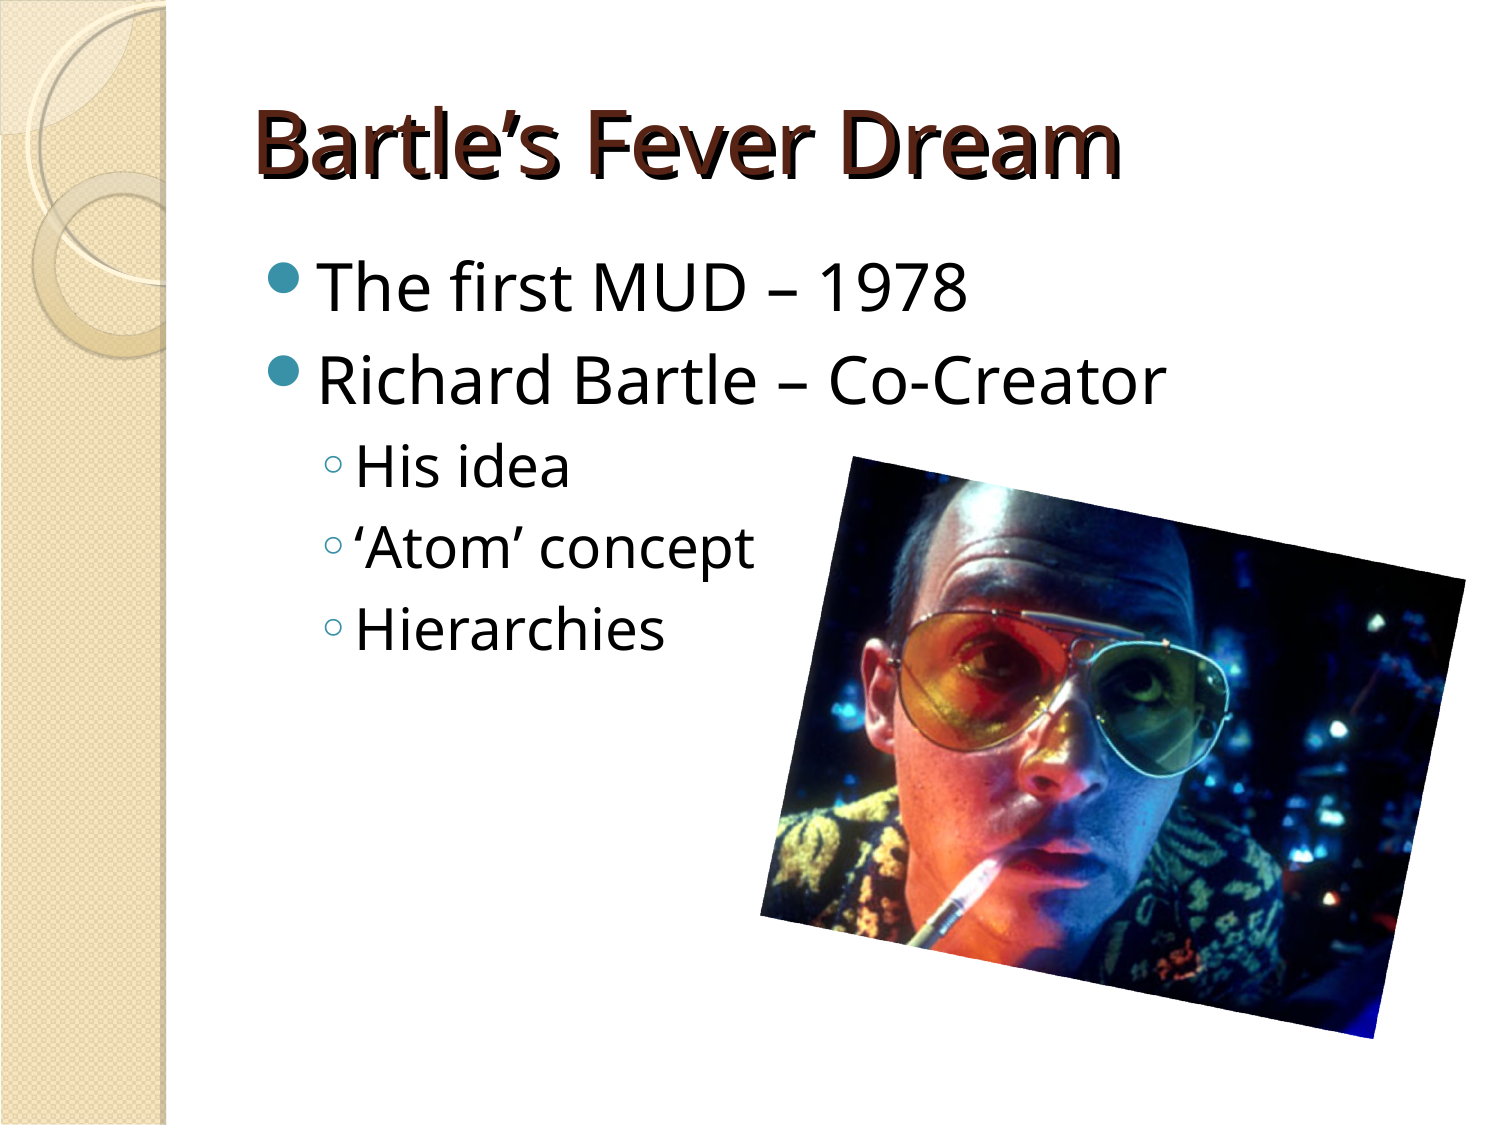

# Bartle’s Fever Dream
The first MUD – 1978
Richard Bartle – Co-Creator
His idea
‘Atom’ concept
Hierarchies